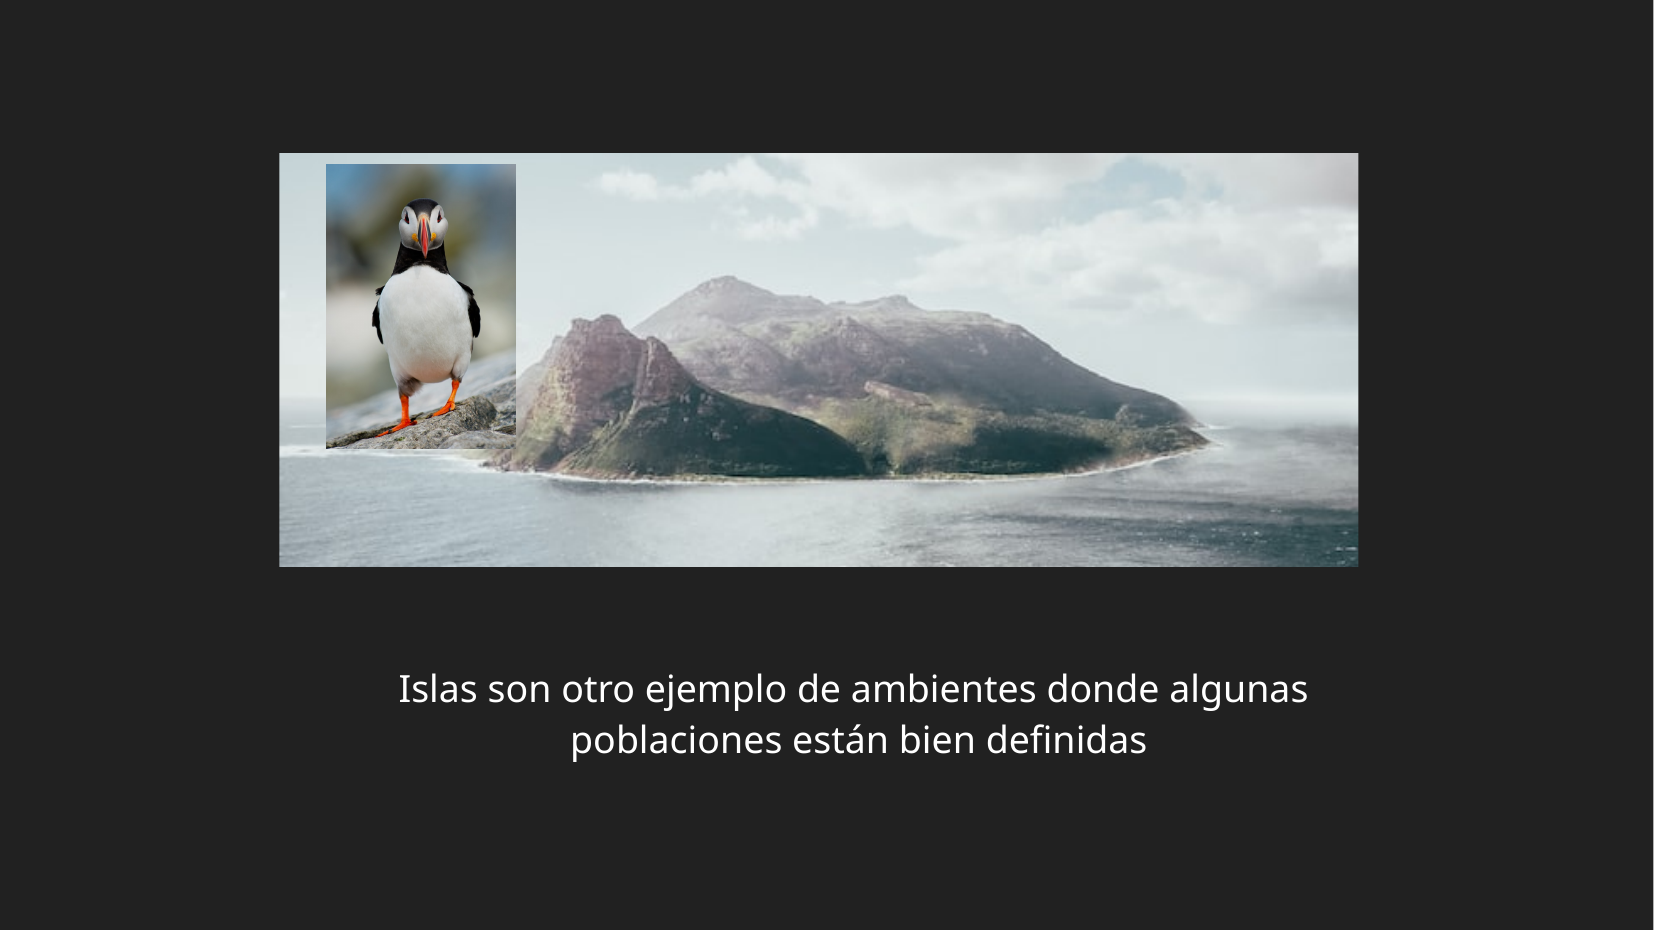

Islas son otro ejemplo de ambientes donde algunas
poblaciones están bien definidas